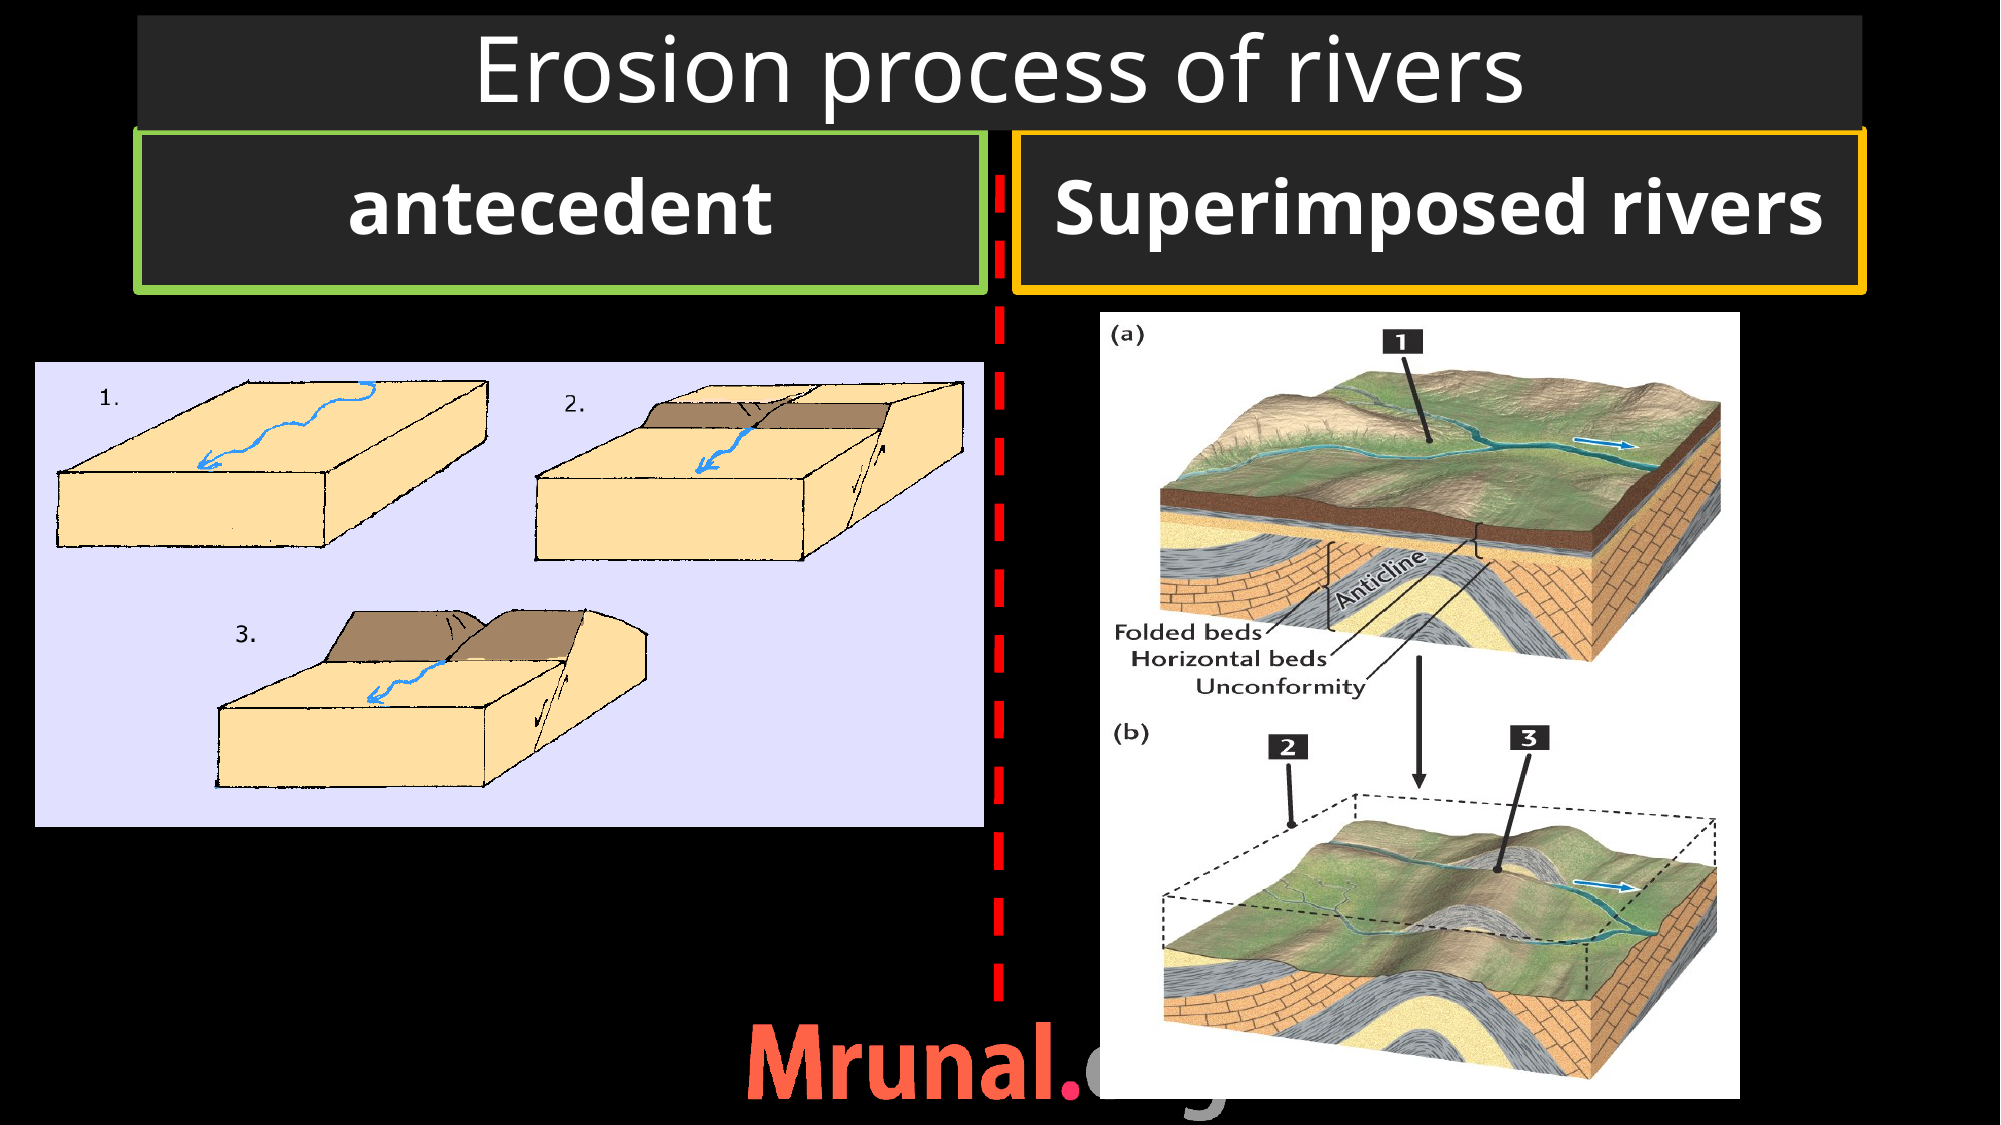

Erosion process of rivers
# antecedent
Superimposed rivers